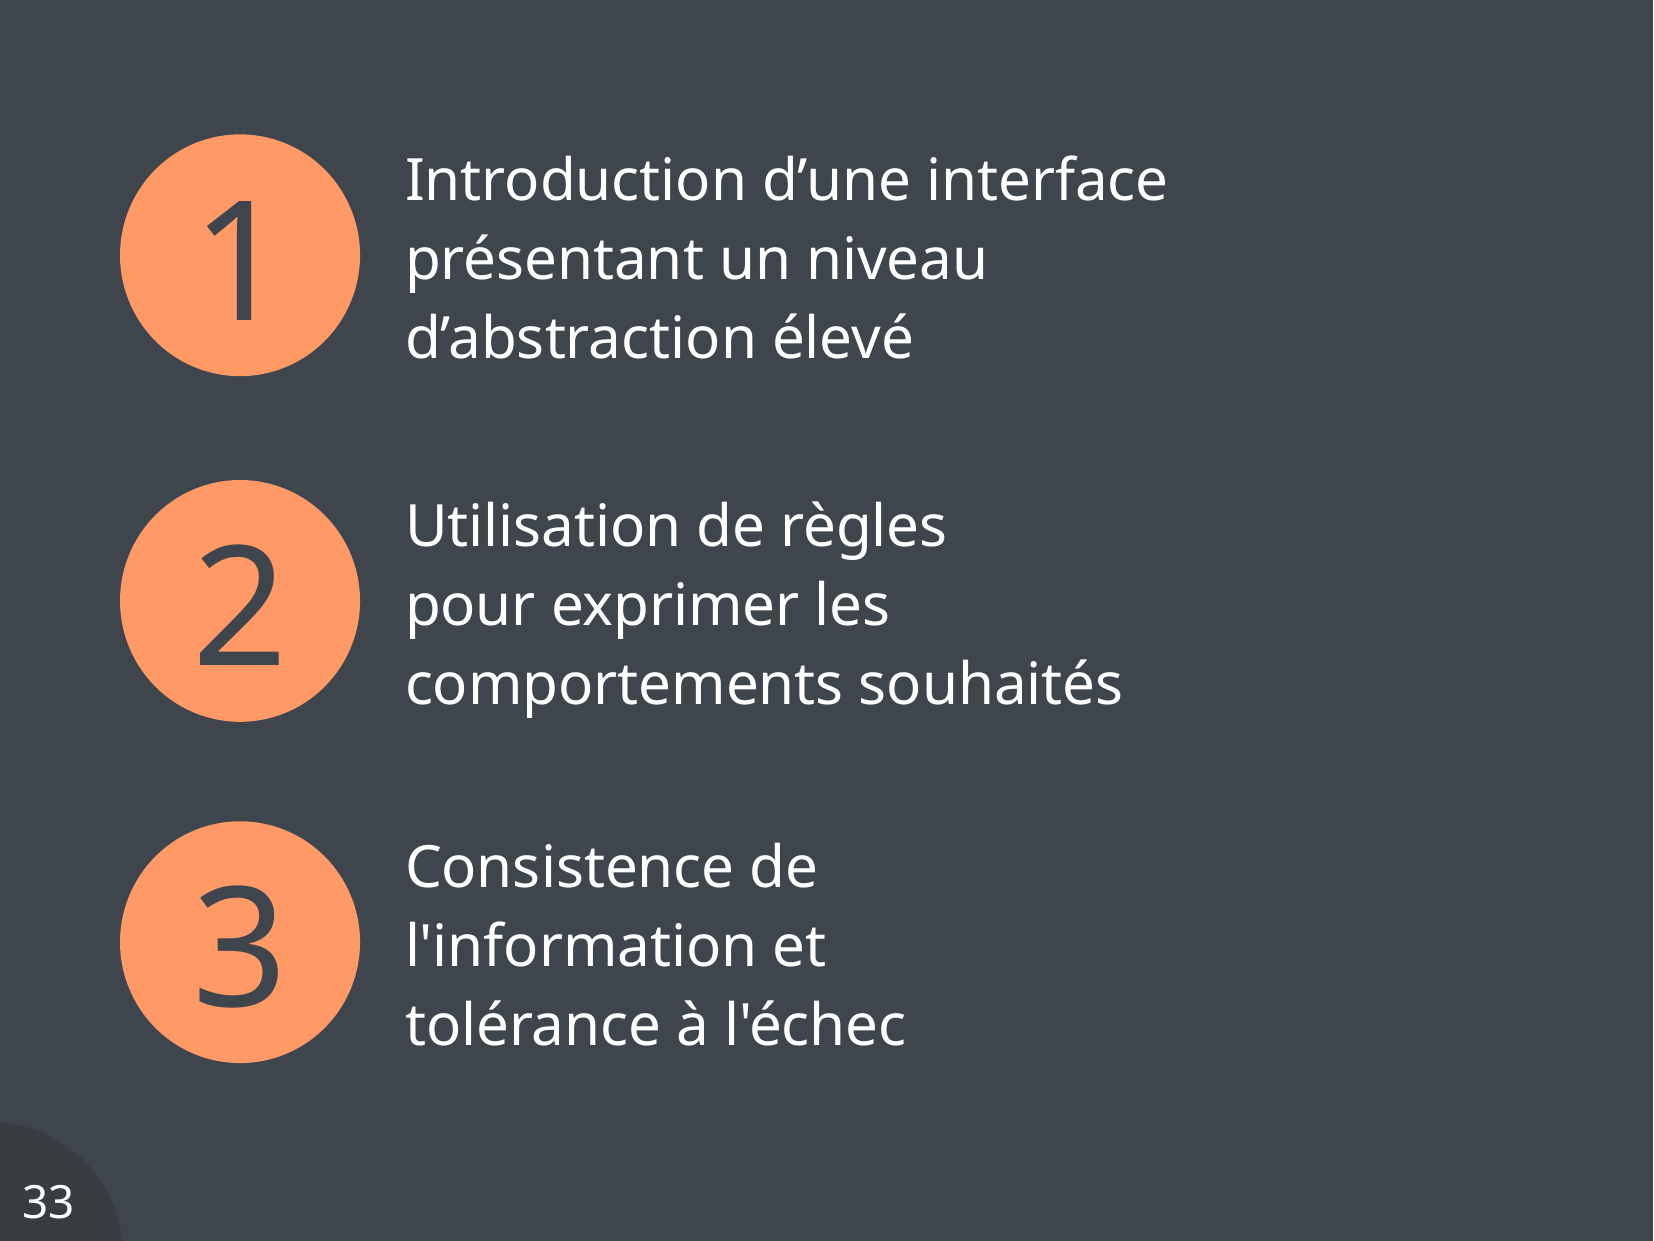

1
# Introduction d’une interface présentant un niveau d’abstraction élevé
2
Utilisation de règles
pour exprimer les
comportements souhaités
3
Consistence de
l'information et
tolérance à l'échec
33